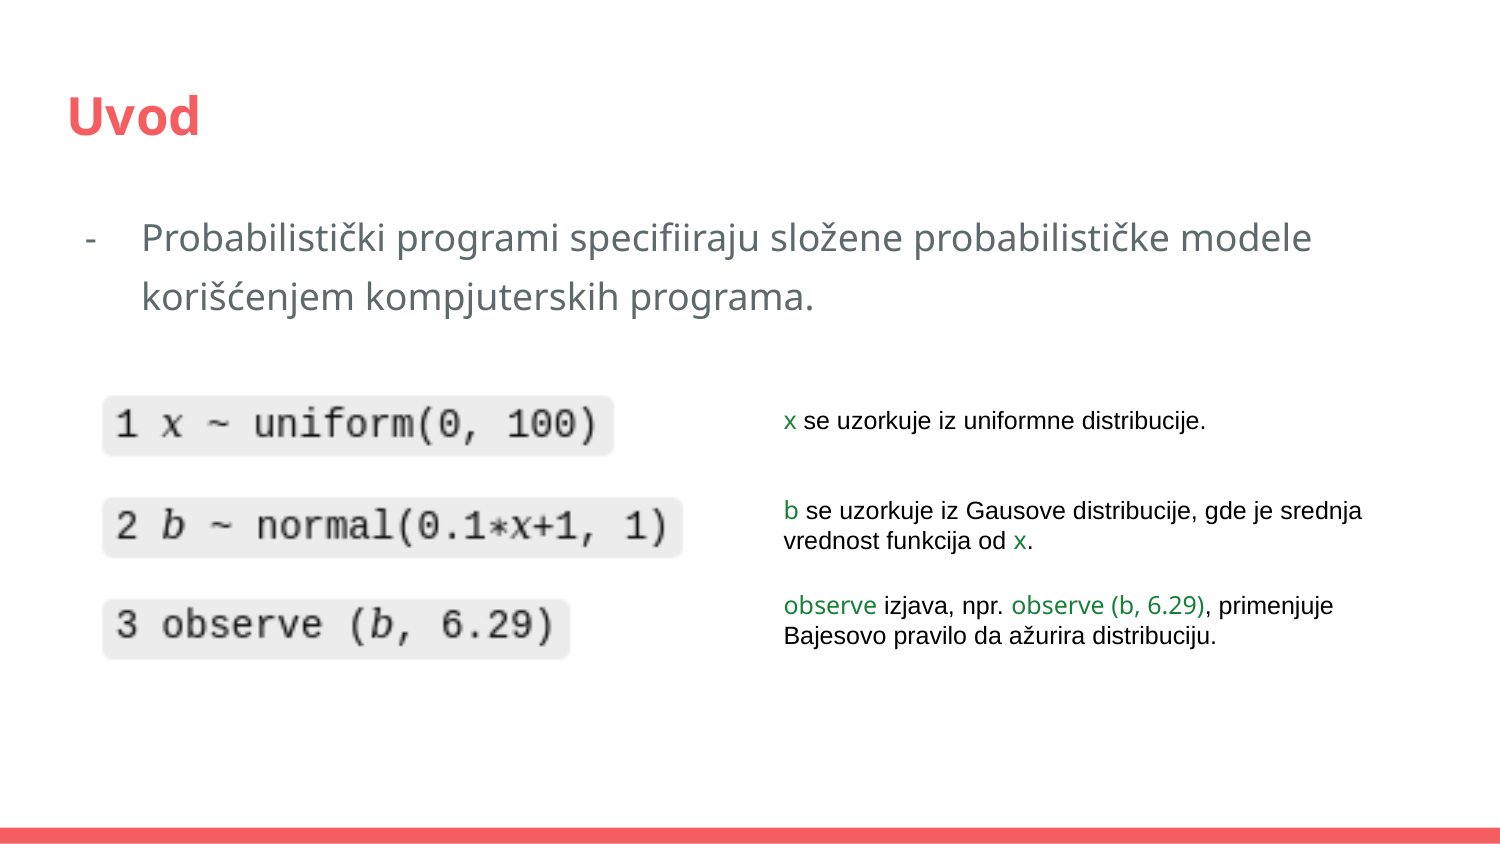

# Uvod
Probabilistički programi specifiiraju složene probabilističke modele korišćenjem kompjuterskih programa.
x se uzorkuje iz uniformne distribucije.
b se uzorkuje iz Gausove distribucije, gde je srednja vrednost funkcija od x.
observe izjava, npr. observe (b, 6.29), primenjuje Bajesovo pravilo da ažurira distribuciju.